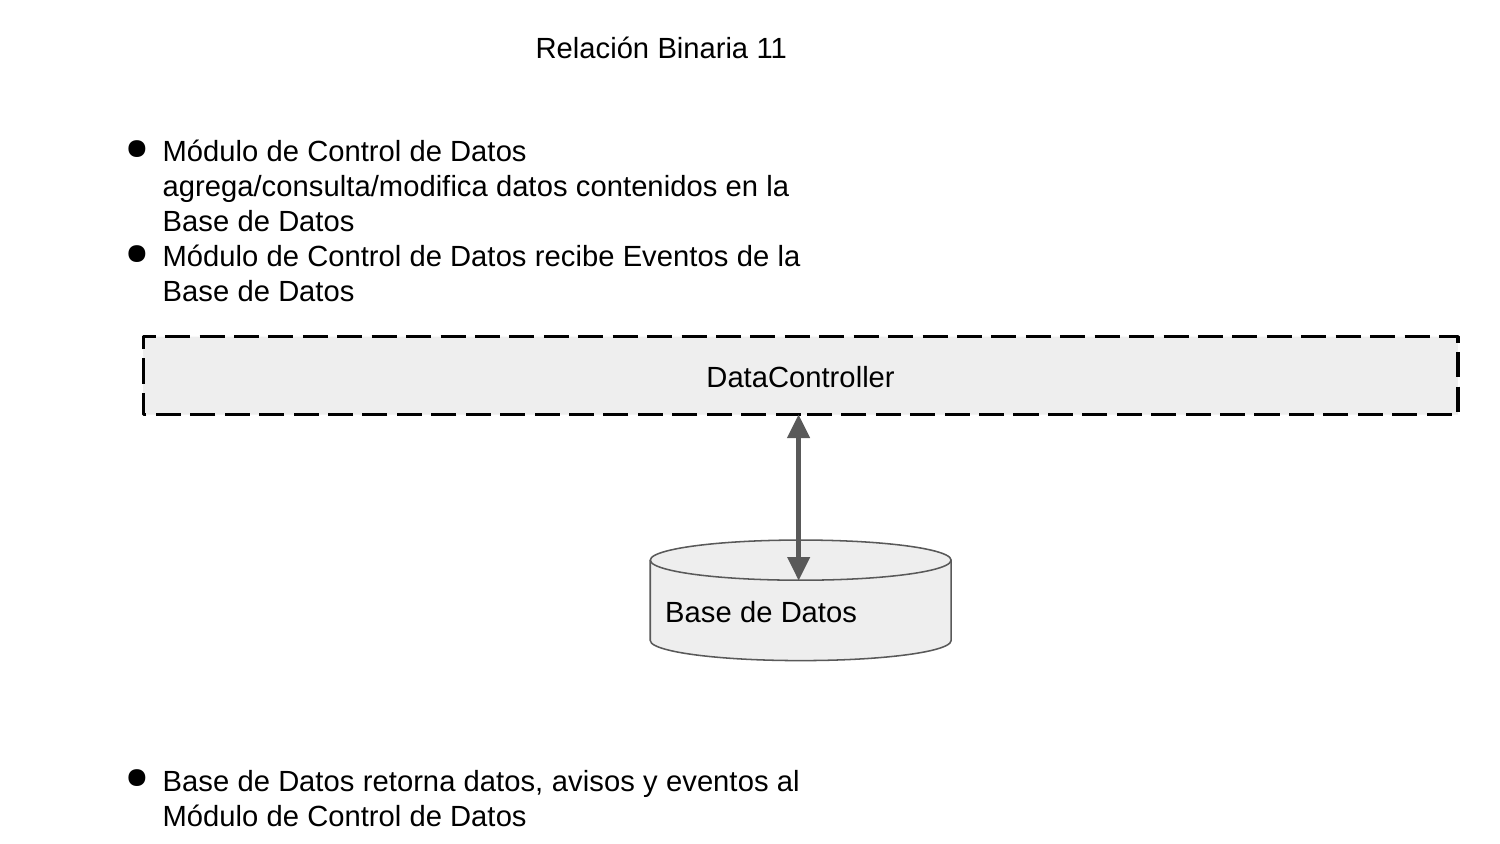

Relación Binaria 11
Módulo de Control de Datos agrega/consulta/modifica datos contenidos en la Base de Datos
Módulo de Control de Datos recibe Eventos de la Base de Datos
Base de Datos retorna datos, avisos y eventos al Módulo de Control de Datos
DataController
Base de Datos